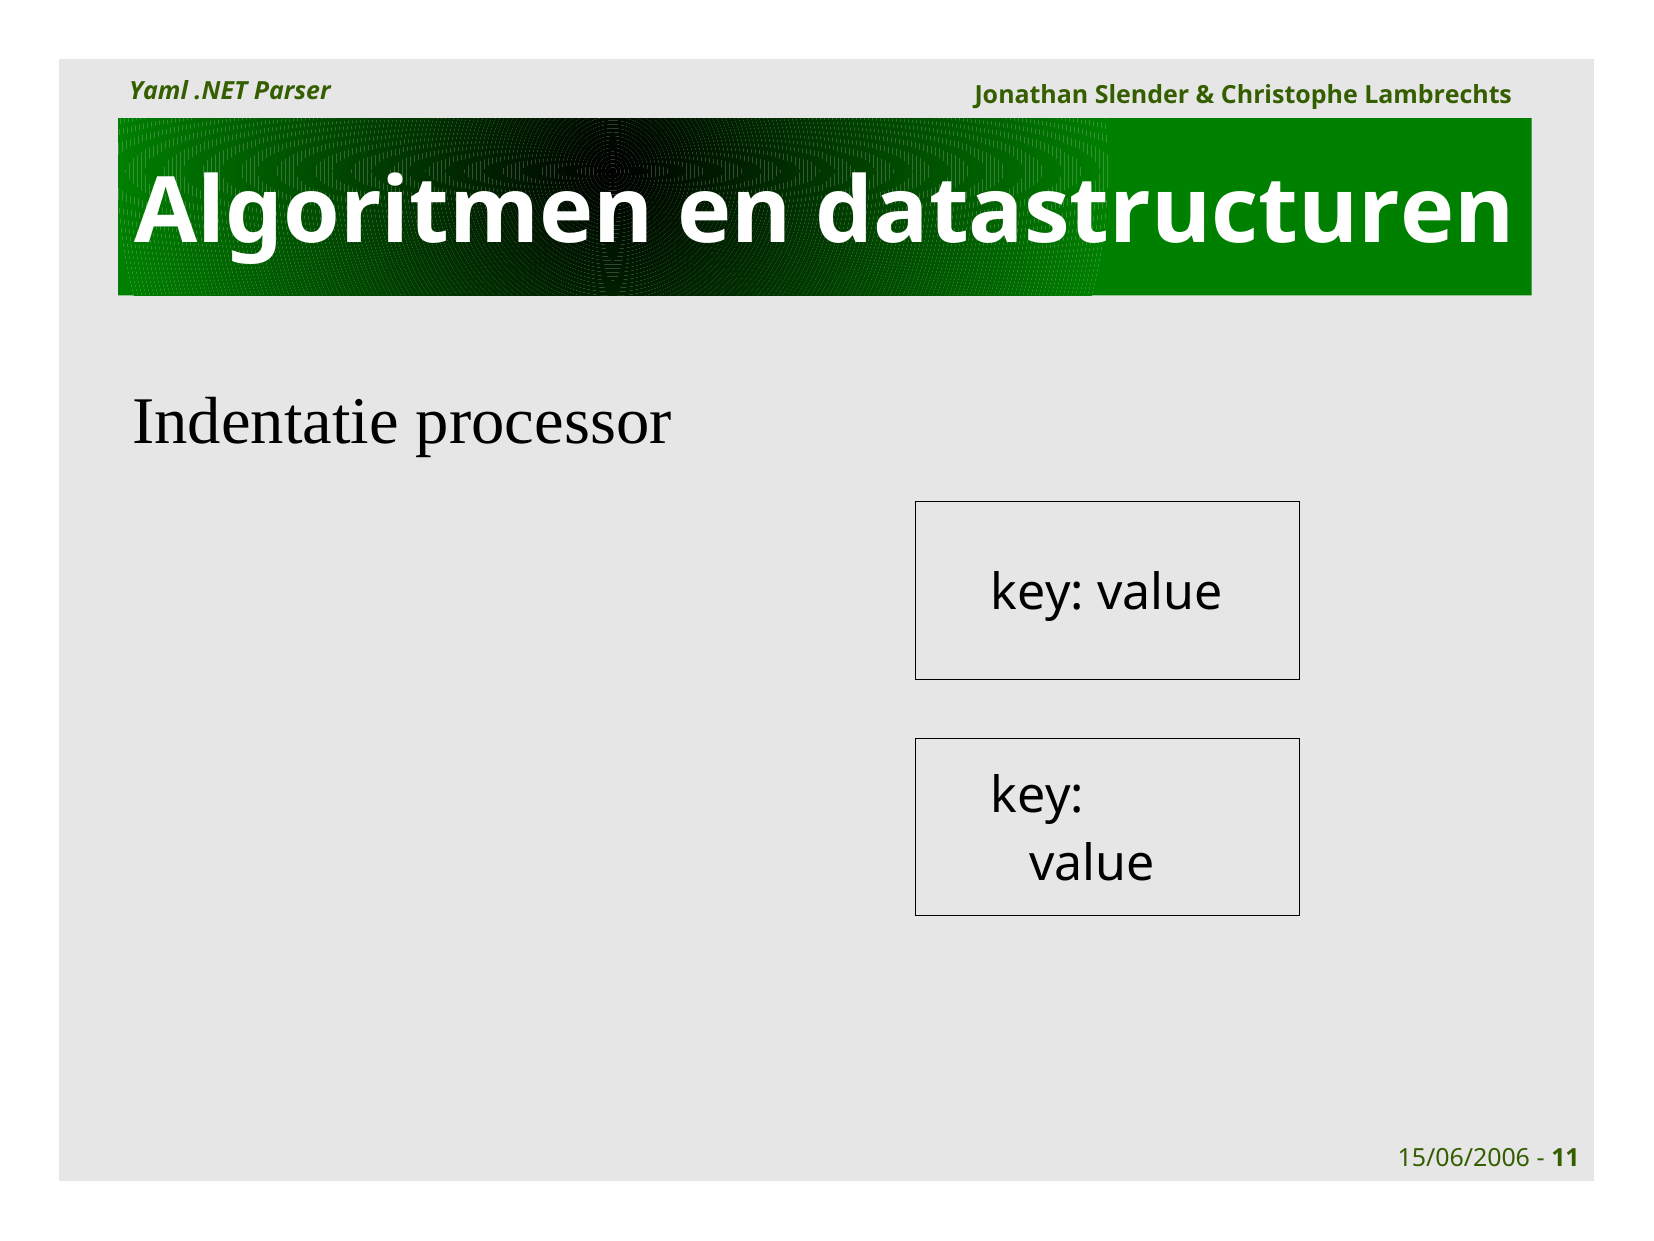

# Algoritmen en datastructuren
Indentatie processor
key: value
key:
 value